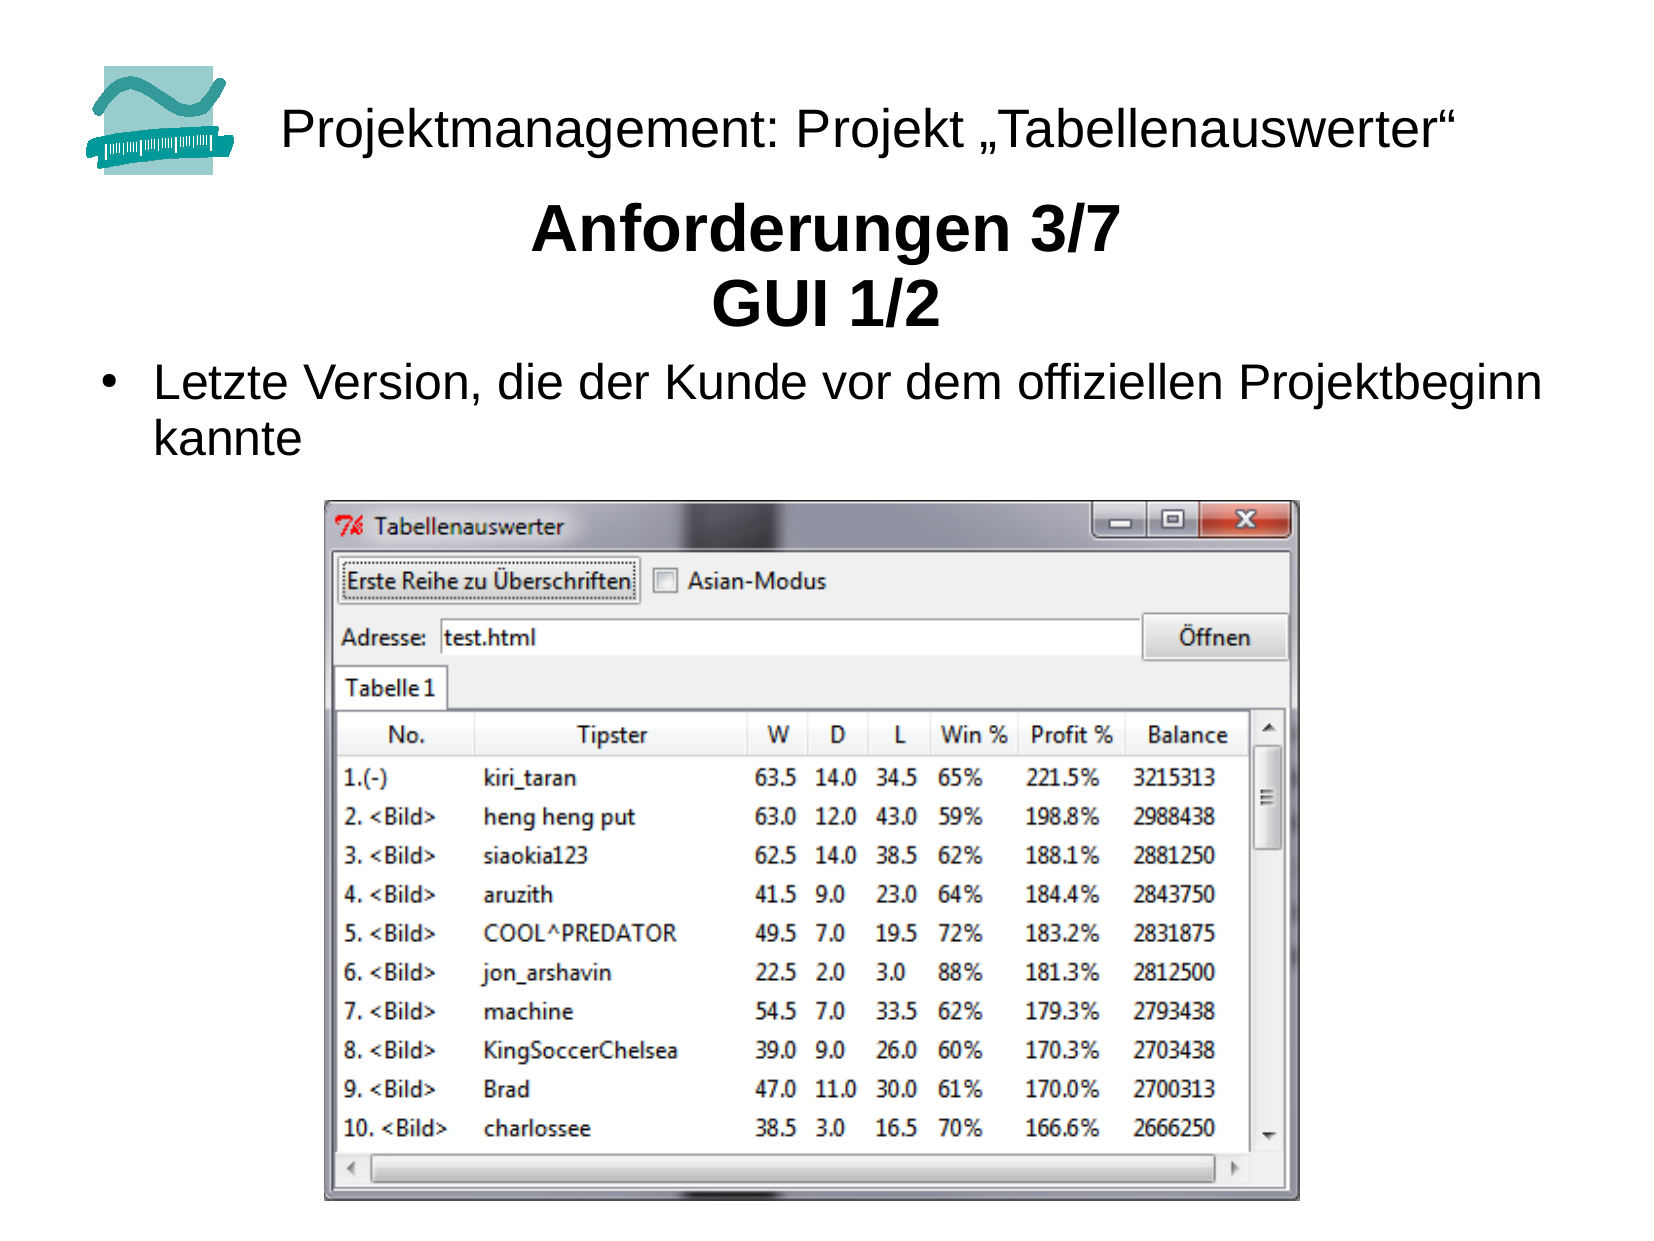

# Anforderungen 3/7 GUI 1/2
Letzte Version, die der Kunde vor dem offiziellen Projektbeginn kannte